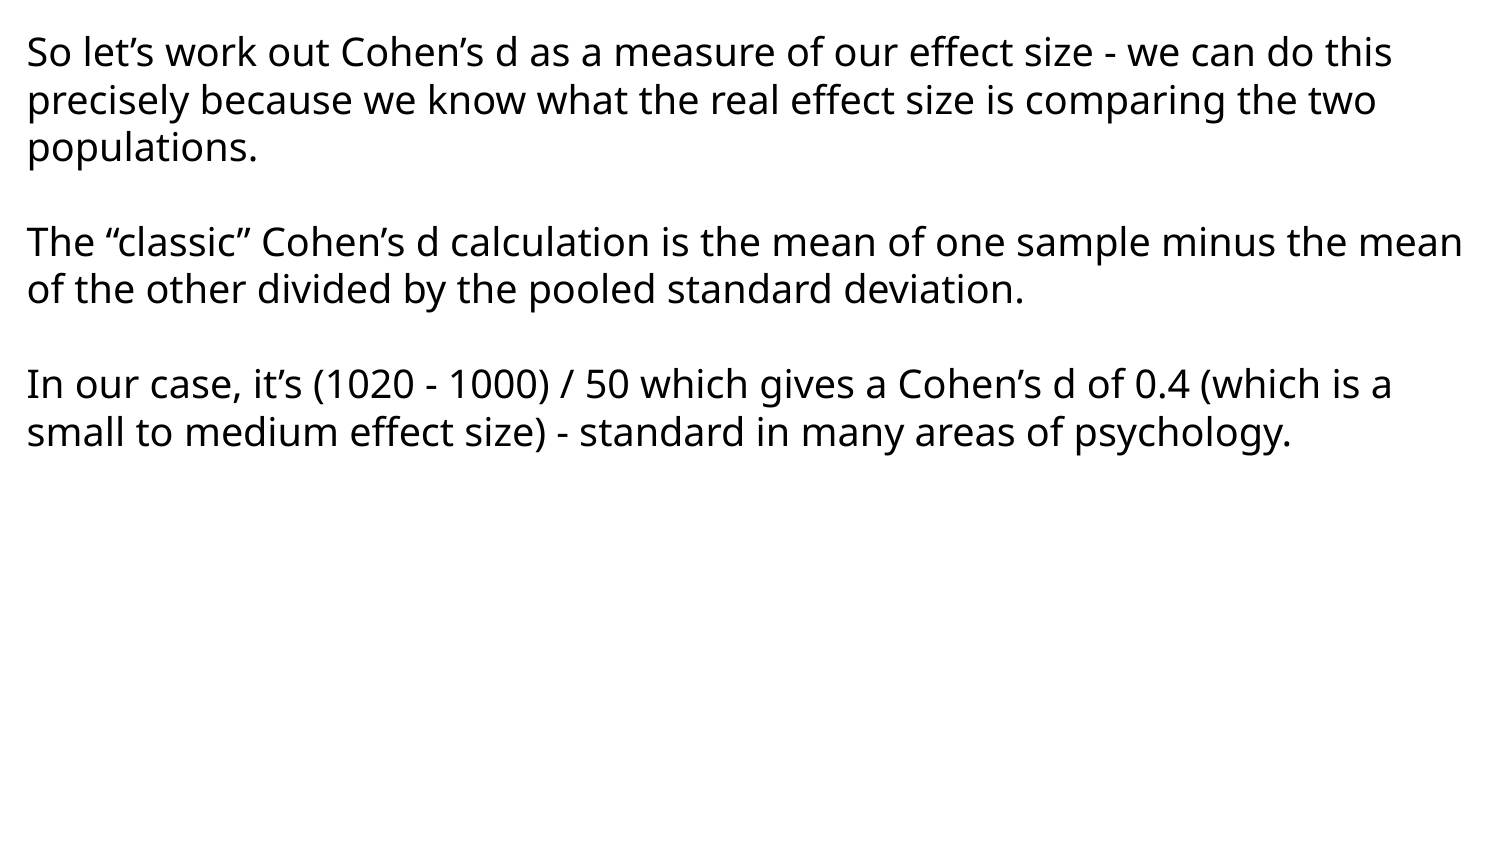

So let’s work out Cohen’s d as a measure of our effect size - we can do this precisely because we know what the real effect size is comparing the two populations.
The “classic” Cohen’s d calculation is the mean of one sample minus the mean of the other divided by the pooled standard deviation.
In our case, it’s (1020 - 1000) / 50 which gives a Cohen’s d of 0.4 (which is a small to medium effect size) - standard in many areas of psychology.